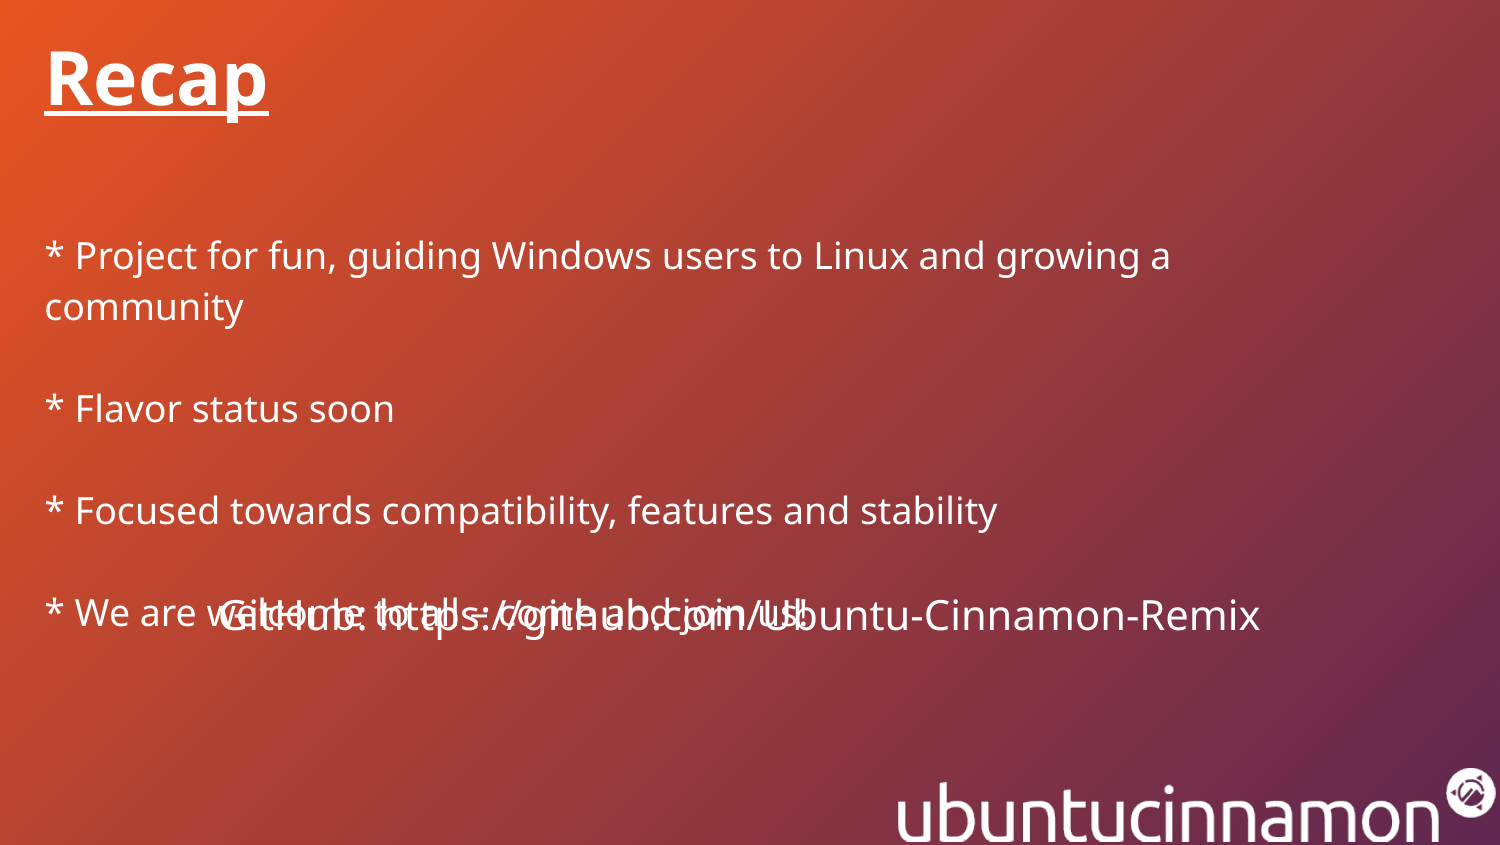

Recap
* Project for fun, guiding Windows users to Linux and growing a community
* Flavor status soon
* Focused towards compatibility, features and stability
* We are welcome to all – come and join us!
GitHub: https://github.com/Ubuntu-Cinnamon-Remix